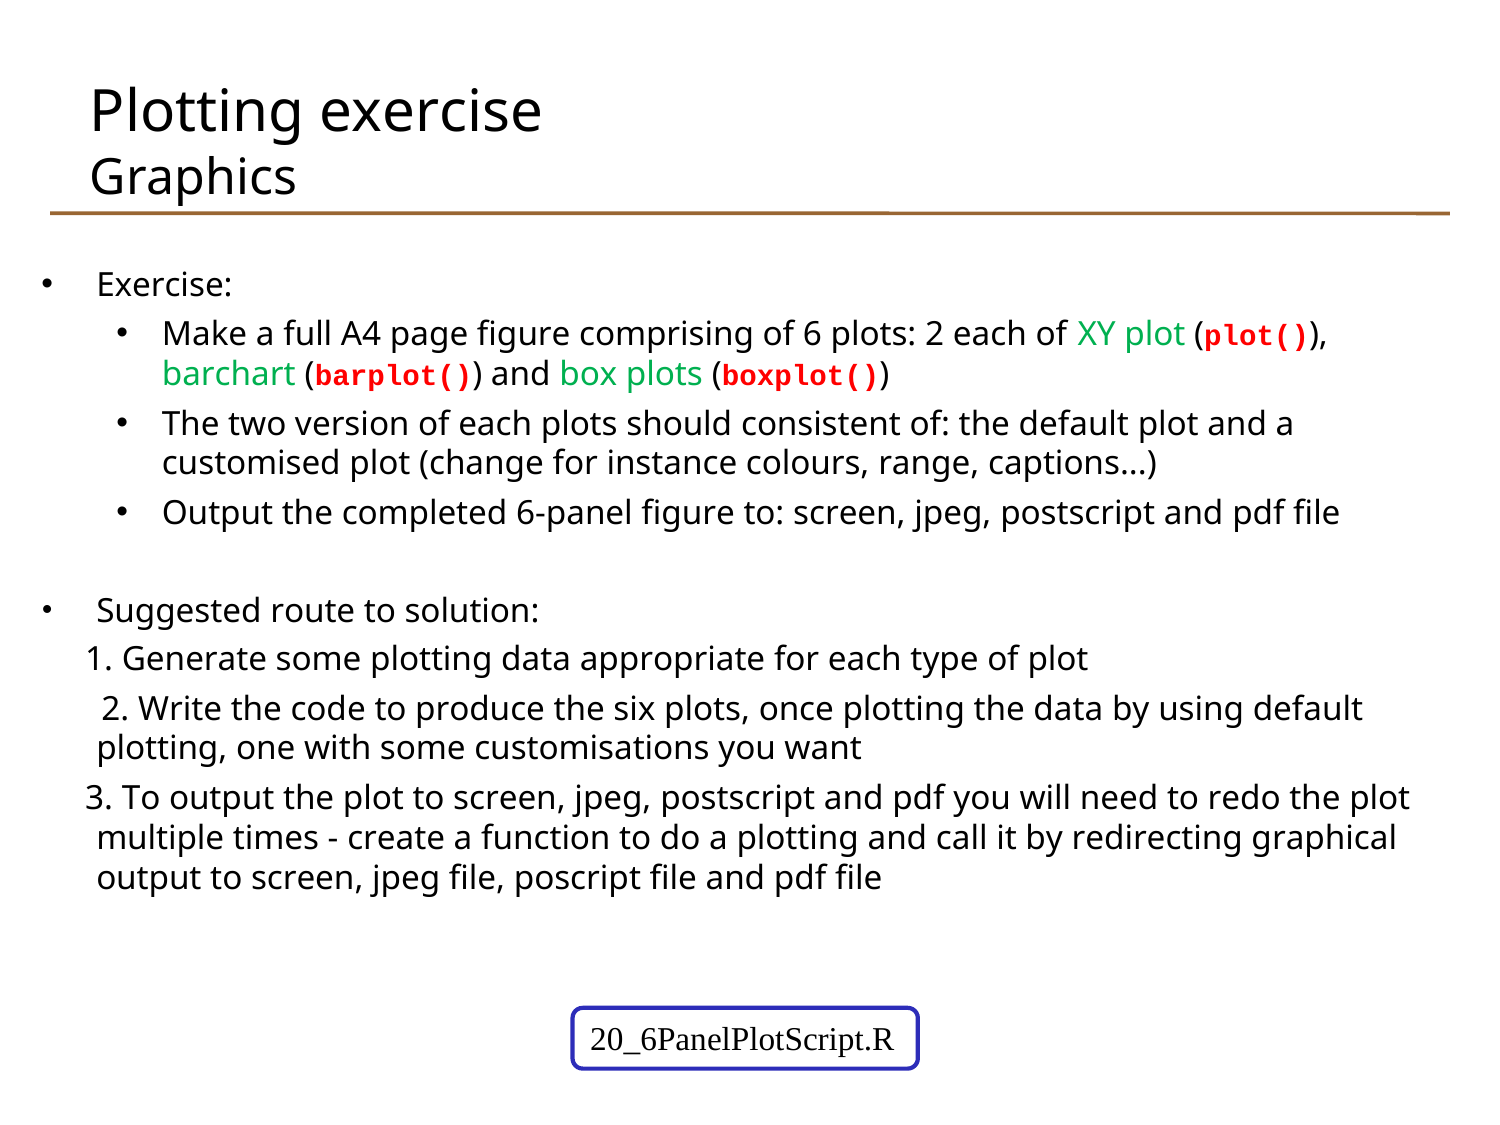

Plotting exercise
Graphics
Exercise:
Make a full A4 page figure comprising of 6 plots: 2 each of XY plot (plot()), barchart (barplot()) and box plots (boxplot())
The two version of each plots should consistent of: the default plot and a customised plot (change for instance colours, range, captions...)
Output the completed 6-panel figure to: screen, jpeg, postscript and pdf file
Suggested route to solution:
 1. Generate some plotting data appropriate for each type of plot
 2. Write the code to produce the six plots, once plotting the data by using default plotting, one with some customisations you want
 3. To output the plot to screen, jpeg, postscript and pdf you will need to redo the plot multiple times - create a function to do a plotting and call it by redirecting graphical output to screen, jpeg file, poscript file and pdf file
20_6PanelPlotScript.R